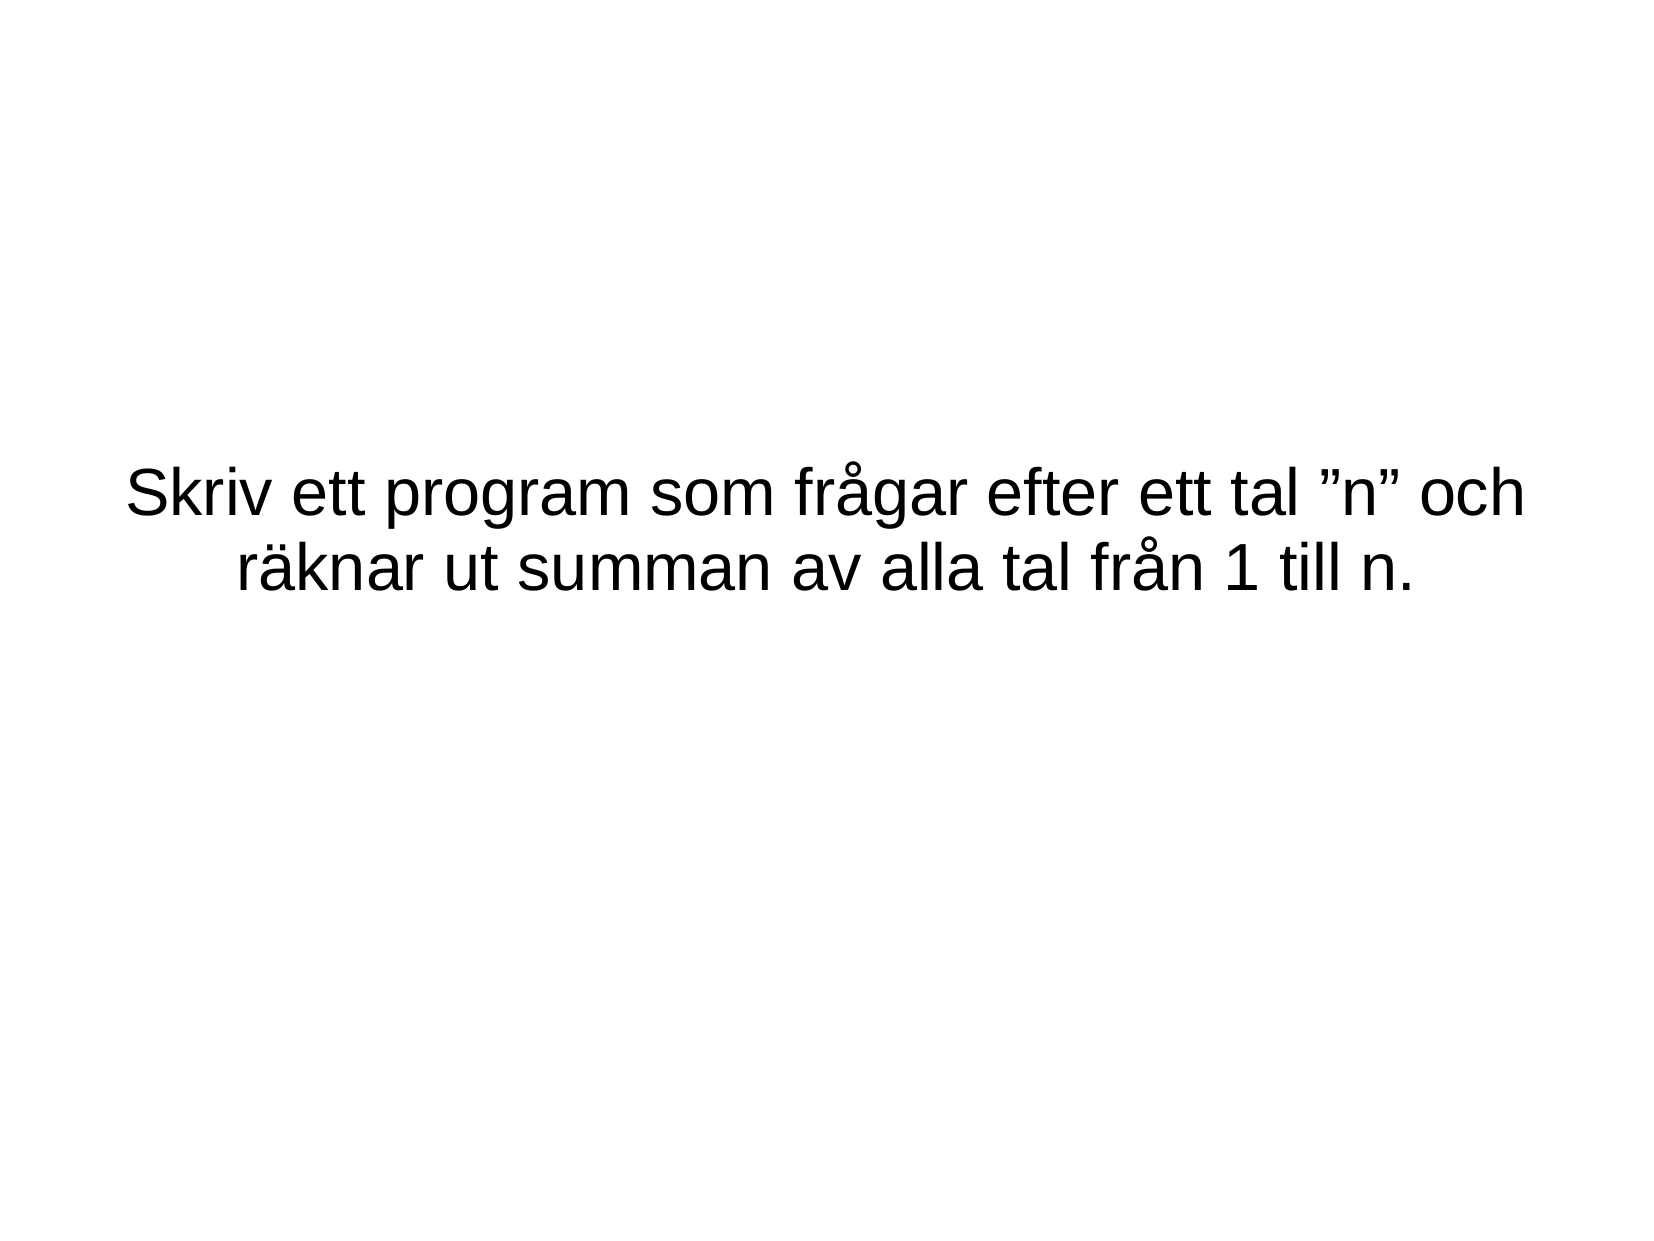

# Skriv ett program som frågar efter ett tal ”n” och räknar ut summan av alla tal från 1 till n.